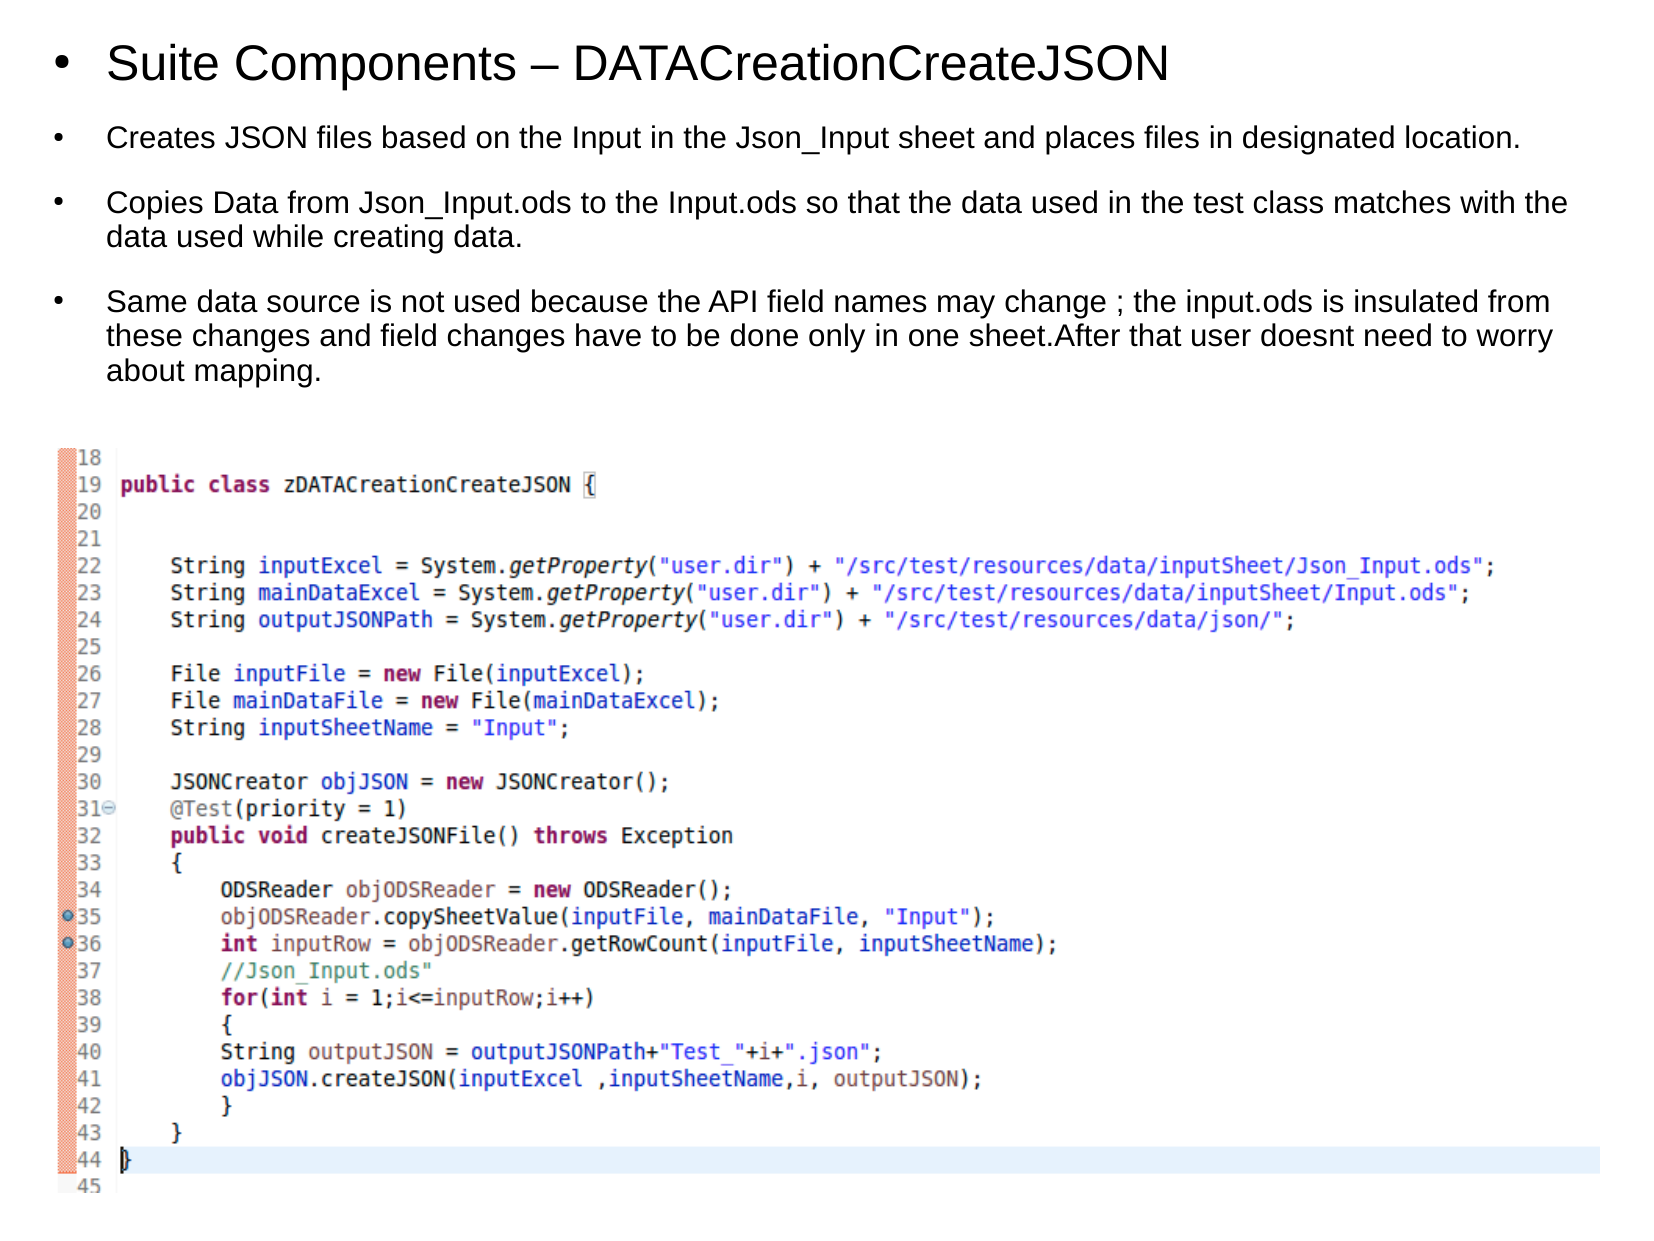

# Suite Components – DATACreationCreateJSON
Creates JSON files based on the Input in the Json_Input sheet and places files in designated location.
Copies Data from Json_Input.ods to the Input.ods so that the data used in the test class matches with the data used while creating data.
Same data source is not used because the API field names may change ; the input.ods is insulated from these changes and field changes have to be done only in one sheet.After that user doesnt need to worry about mapping.